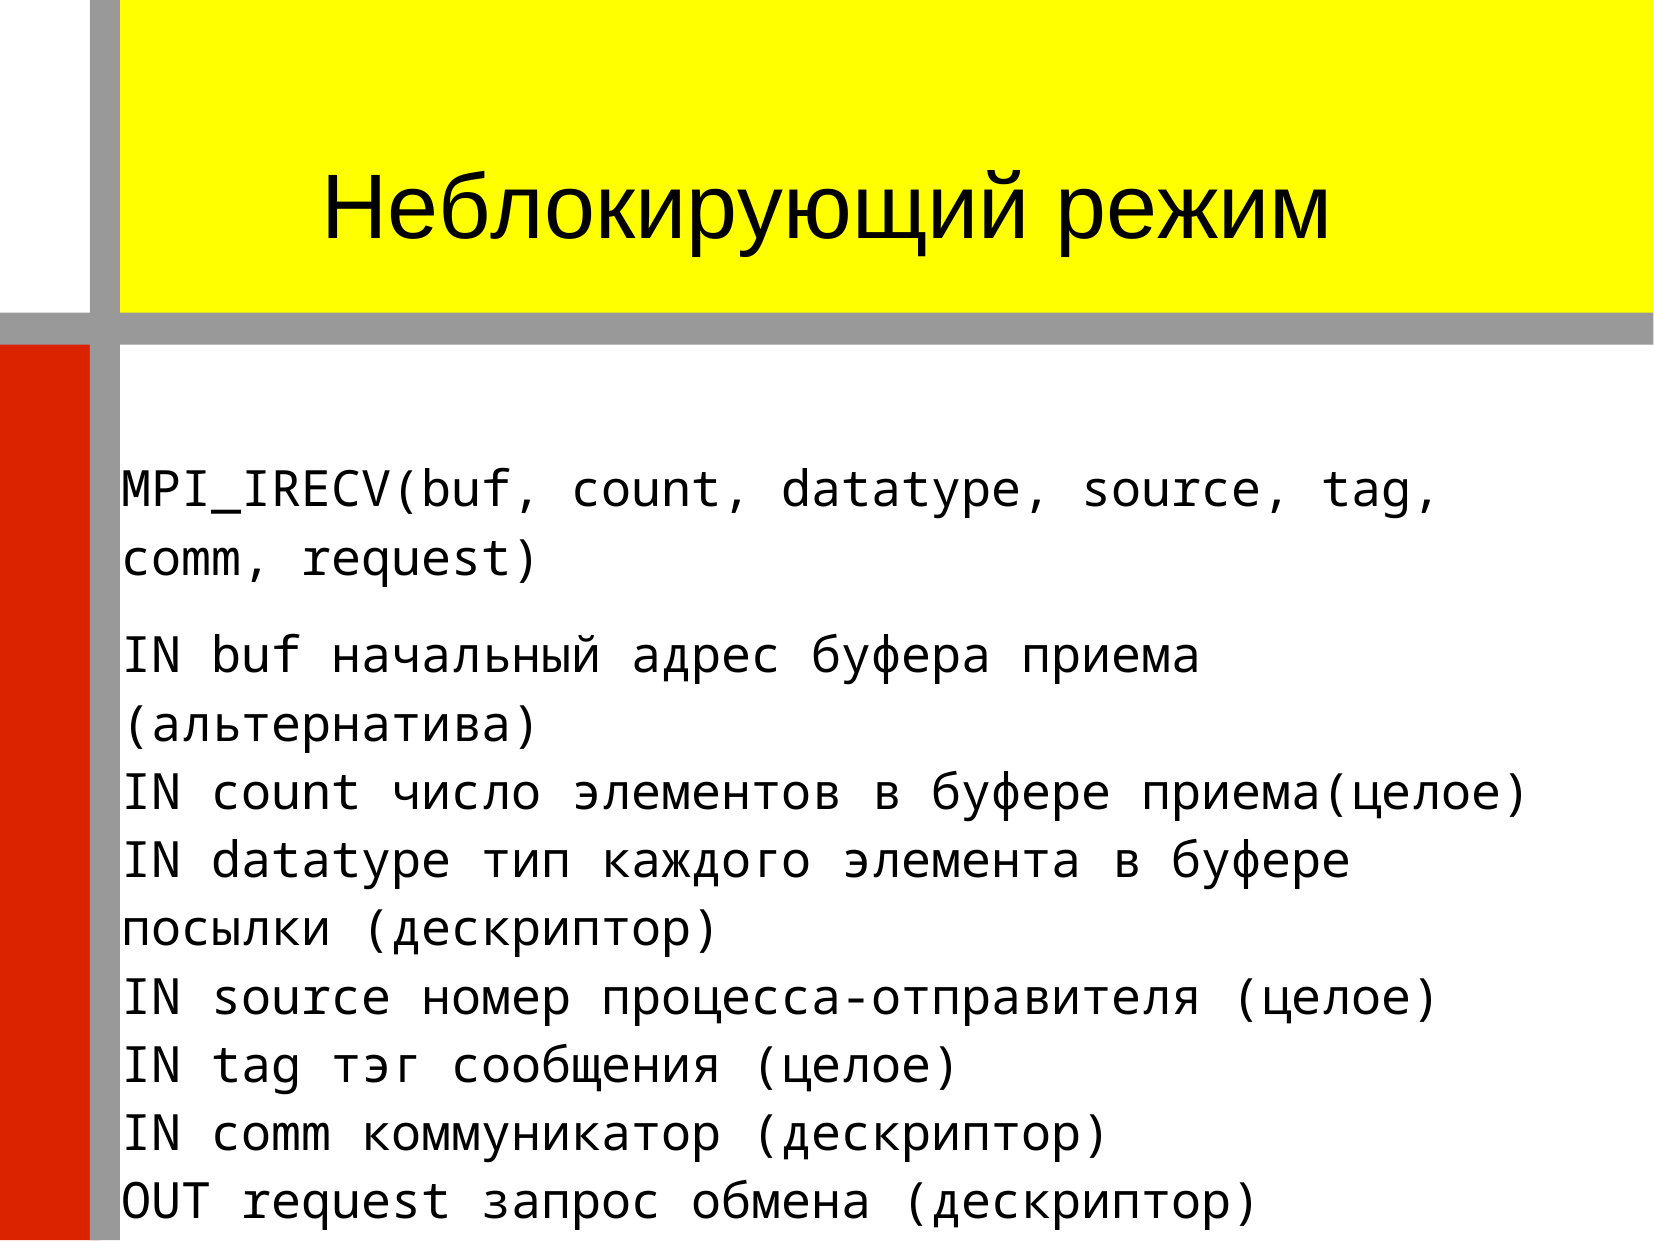

# Неблокирующий режим
MPI_IRECV(buf, count, datatype, source, tag, comm, request)
IN buf начальный адрес буфера приема (альтернатива)
IN count число элементов в буфере приема(целое)
IN datatype тип каждого элемента в буфере посылки (дескриптор)
IN source номер процесса-отправителя (целое)
IN tag тэг сообщения (целое)
IN comm коммуникатор (дескриптор)
OUT request запрос обмена (дескриптор)